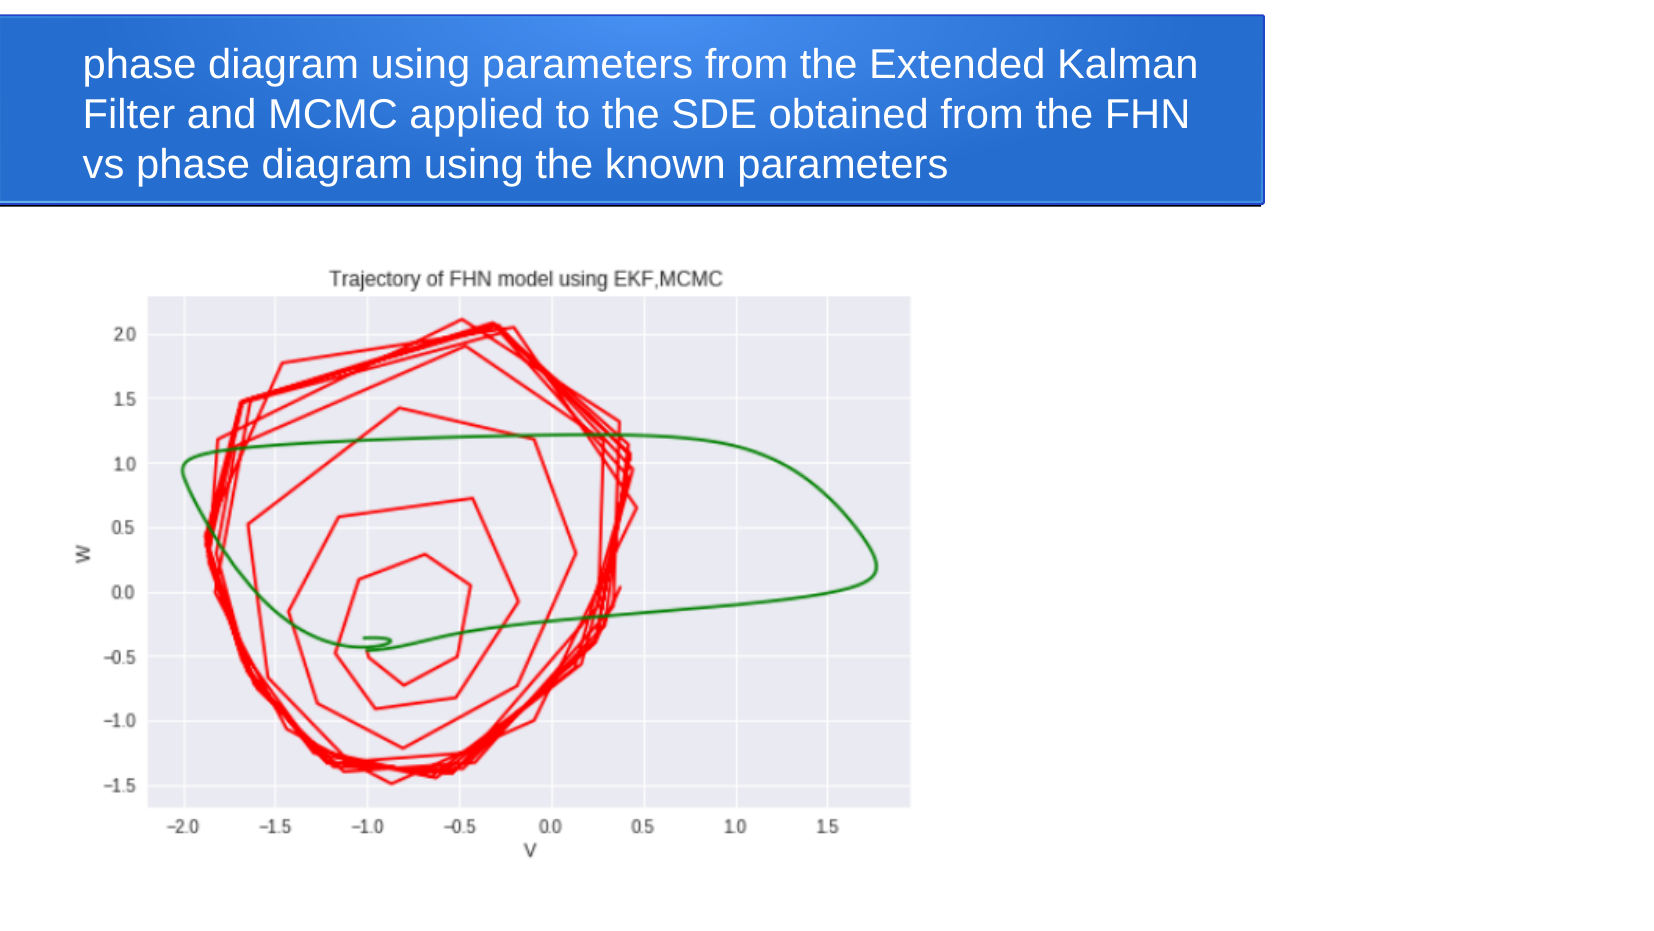

# phase diagram using parameters from the Extended Kalman Filter and MCMC applied to the SDE obtained from the FHN vs phase diagram using the known parameters